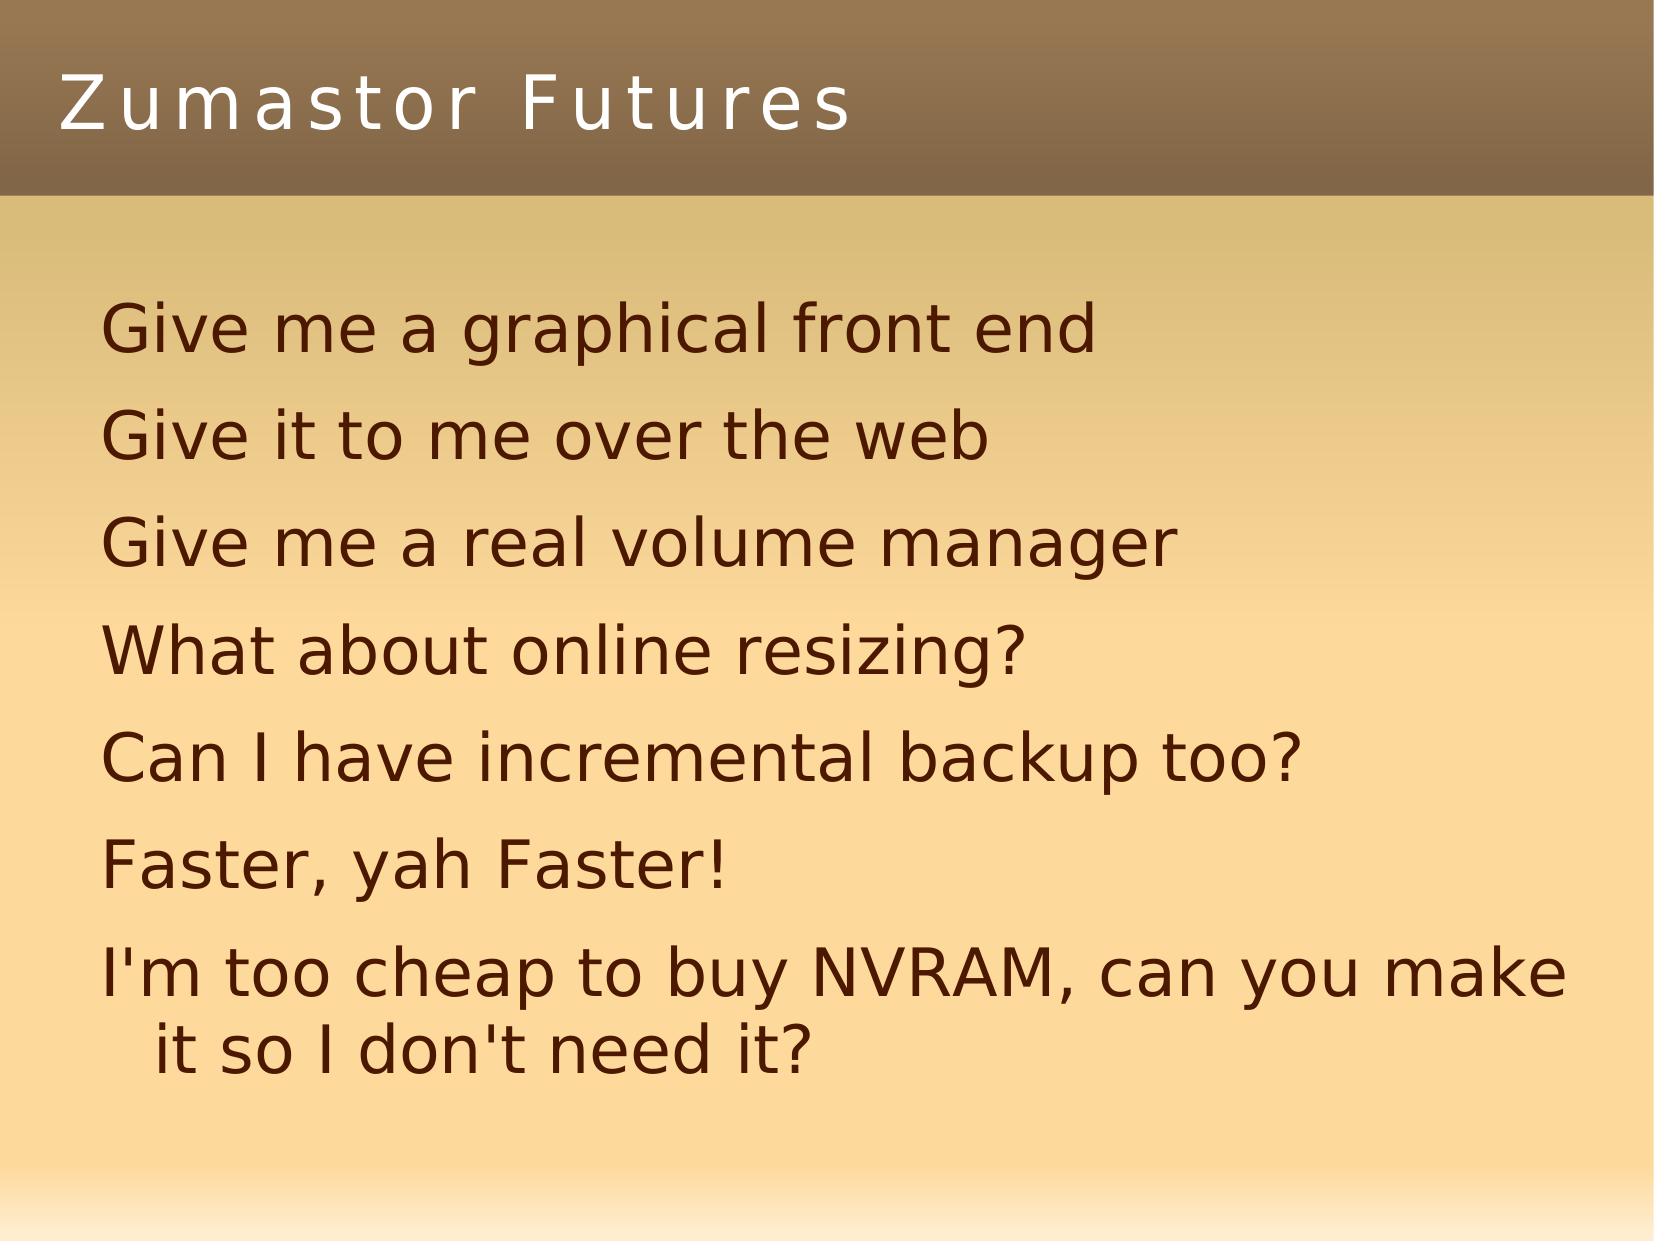

# Zumastor Futures
Give me a graphical front end
Give it to me over the web
Give me a real volume manager
What about online resizing?
Can I have incremental backup too?
Faster, yah Faster!
I'm too cheap to buy NVRAM, can you make it so I don't need it?